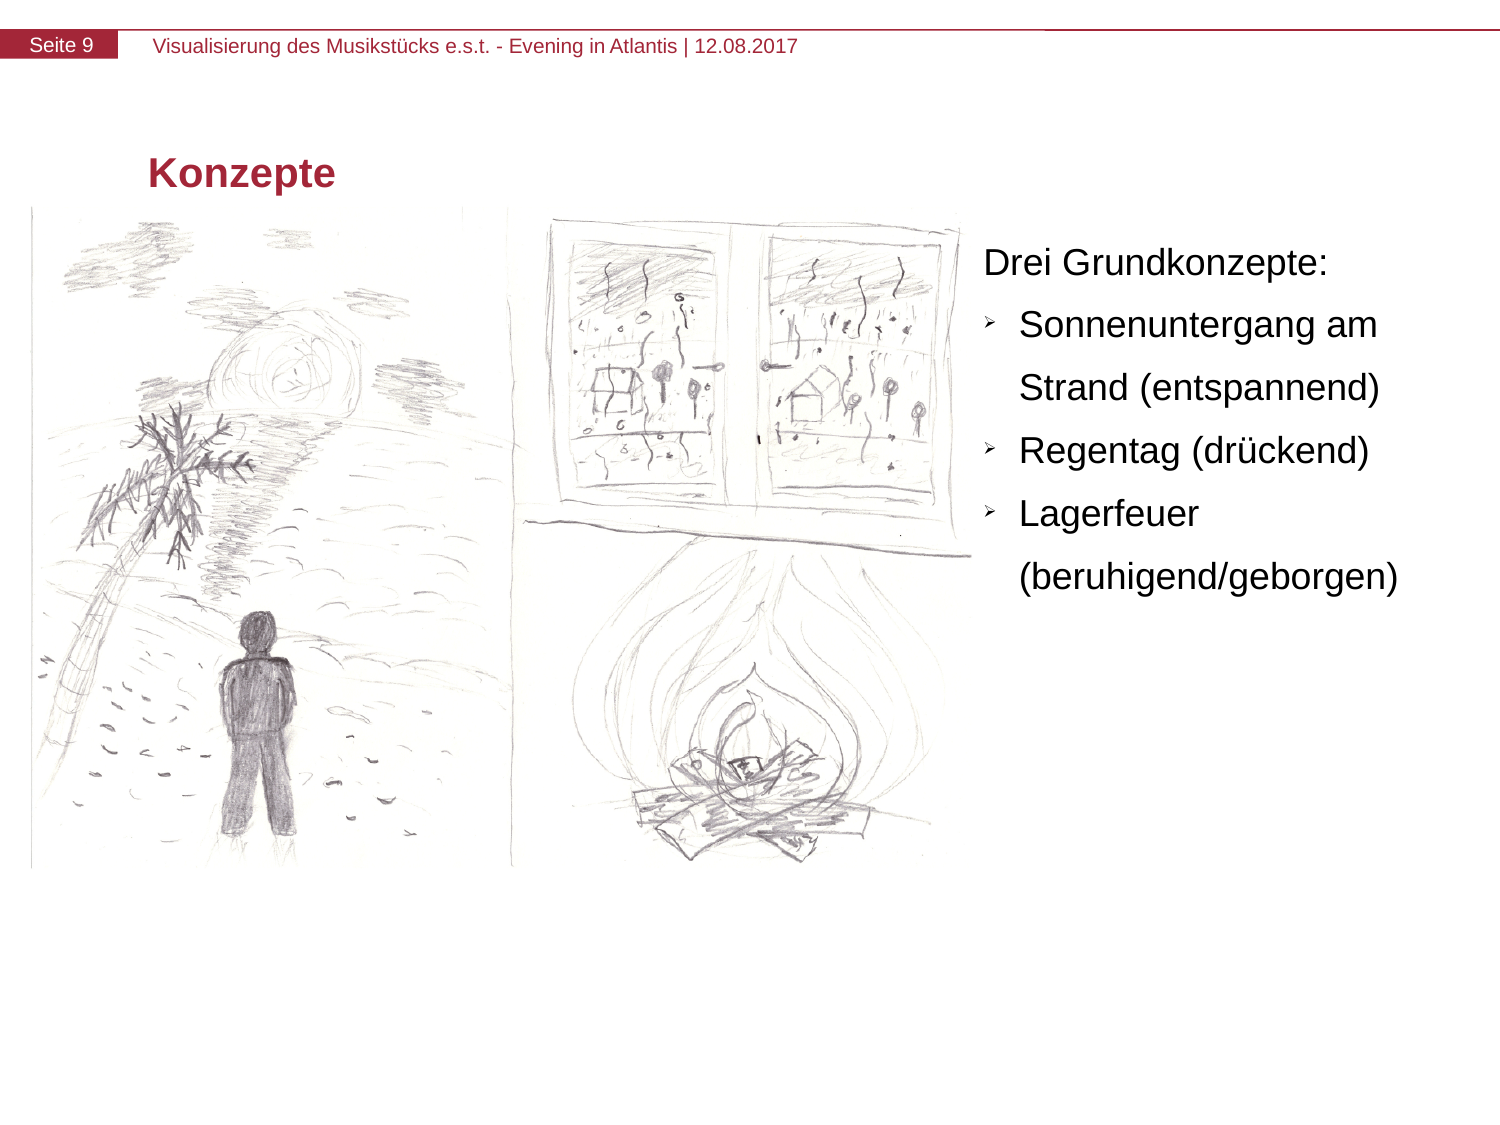

# Konzepte
Drei Grundkonzepte:
Sonnenuntergang am Strand (entspannend)
Regentag (drückend)
Lagerfeuer (beruhigend/geborgen)